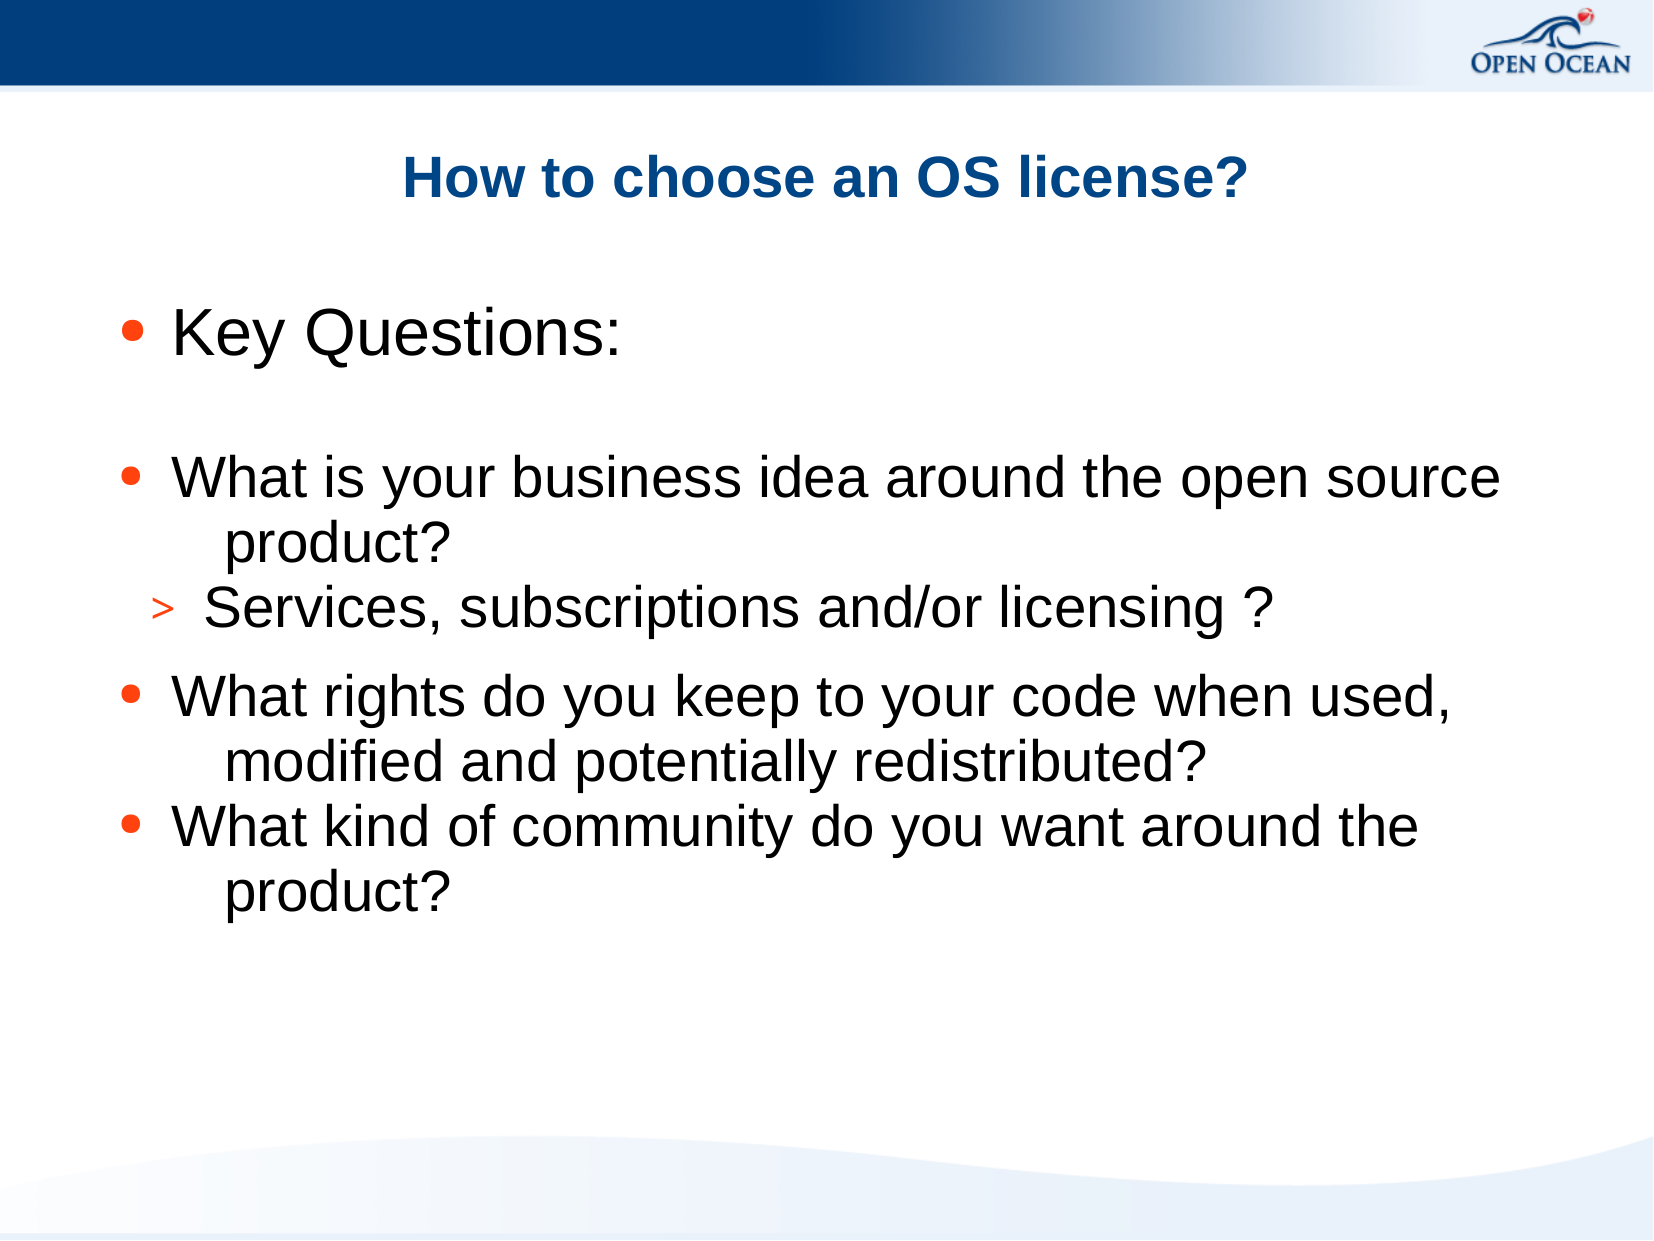

# How to choose an OS license?
Key Questions:
What is your business idea around the open source product?
Services, subscriptions and/or licensing ?
What rights do you keep to your code when used, modified and potentially redistributed?
What kind of community do you want around the product?